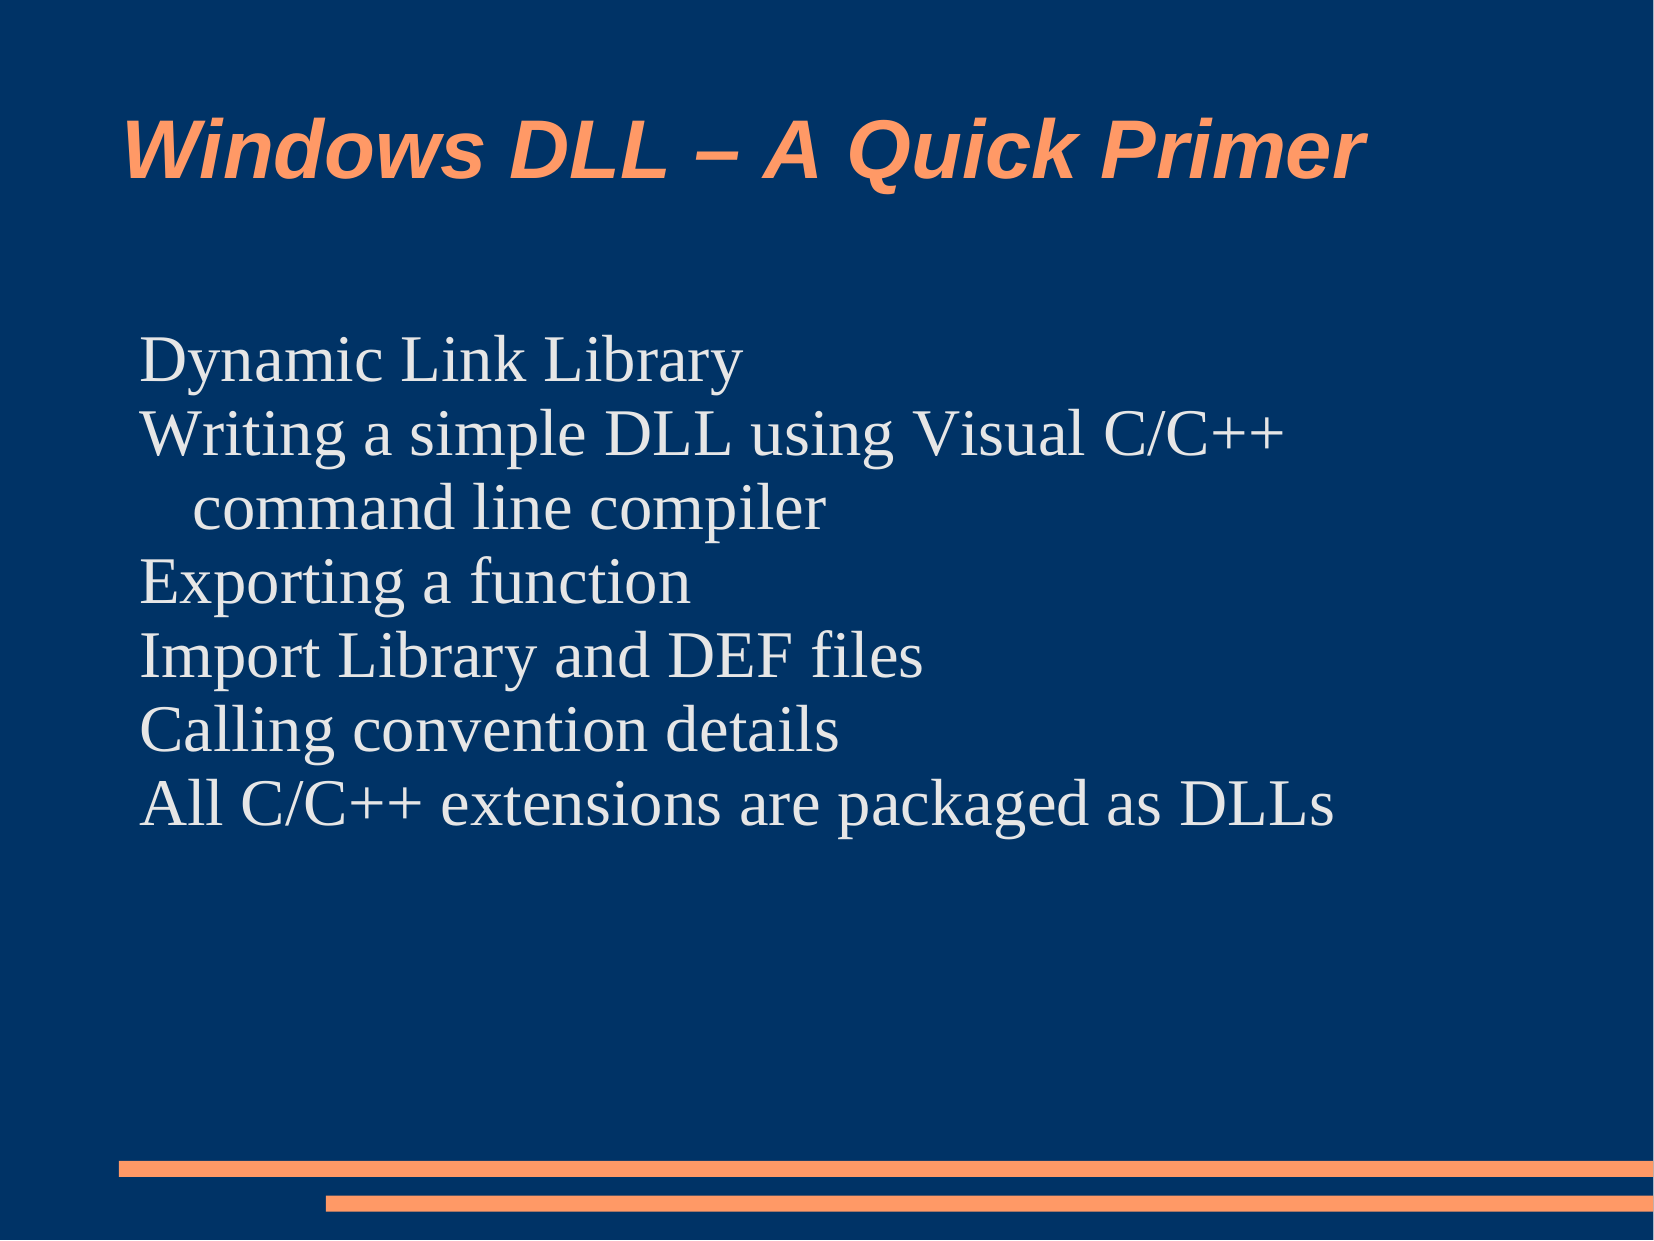

# Windows DLL – A Quick Primer
Dynamic Link Library
Writing a simple DLL using Visual C/C++ command line compiler
Exporting a function
Import Library and DEF files
Calling convention details
All C/C++ extensions are packaged as DLLs